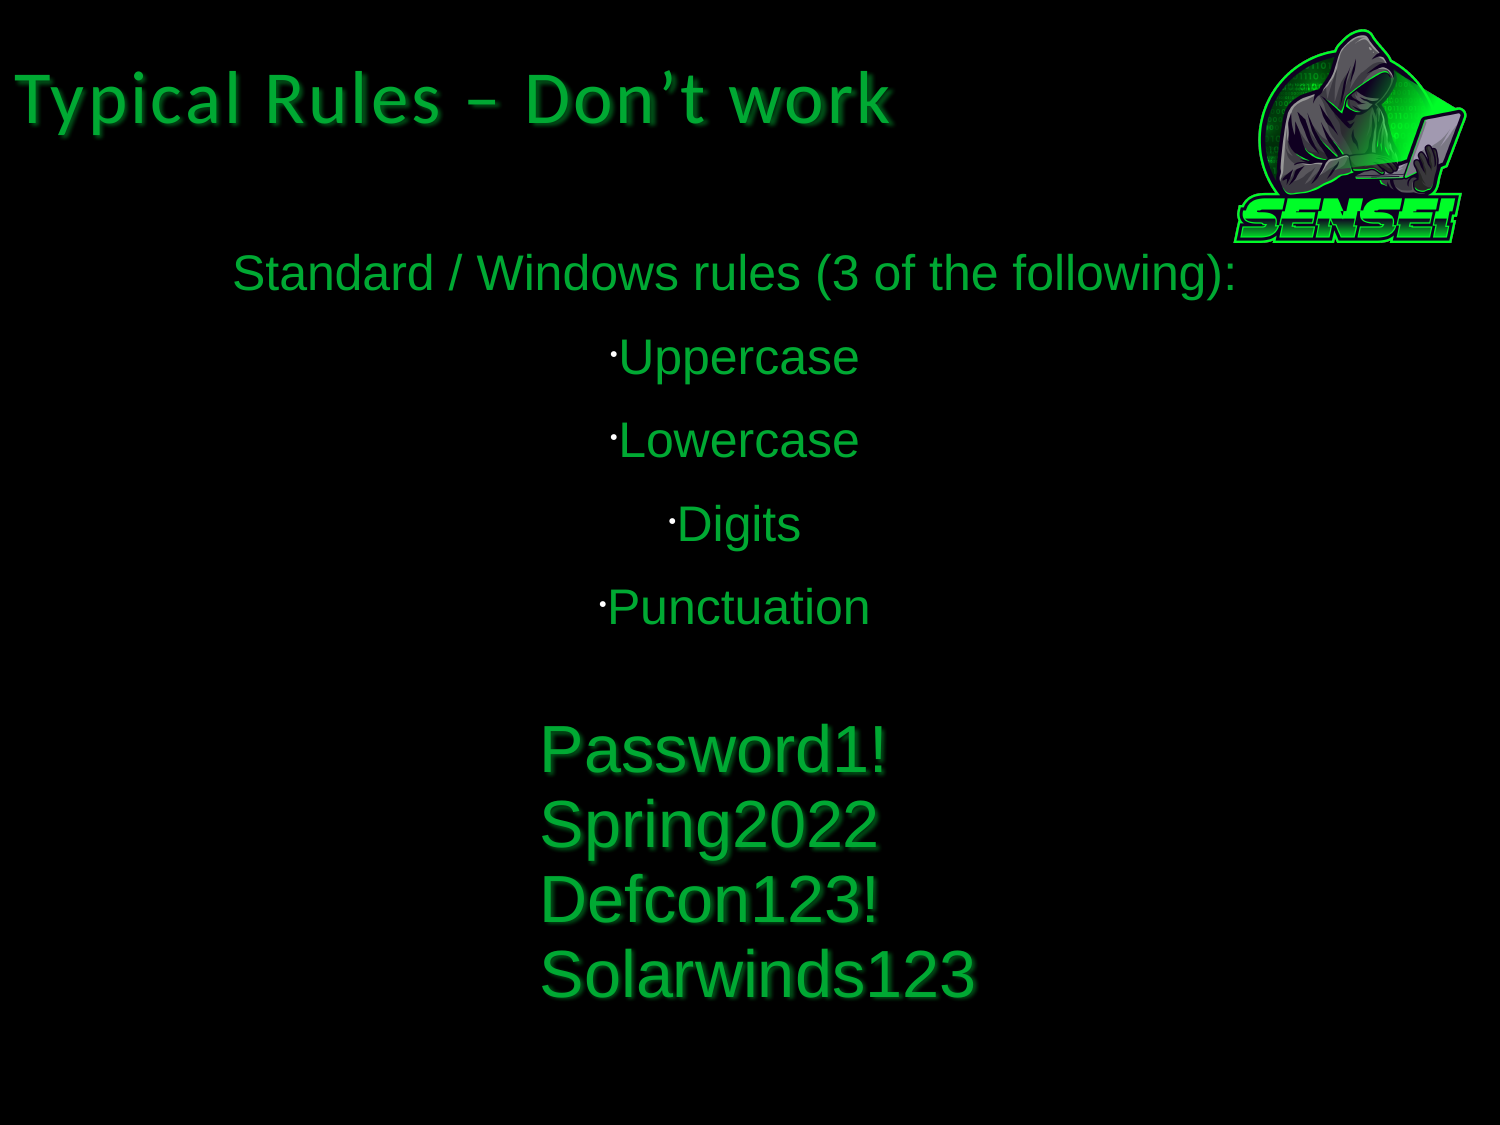

Typical Rules – Don’t work
Standard / Windows rules (3 of the following):
Uppercase
Lowercase
Digits
Punctuation
Password1!
Spring2022
Defcon123!
Solarwinds123